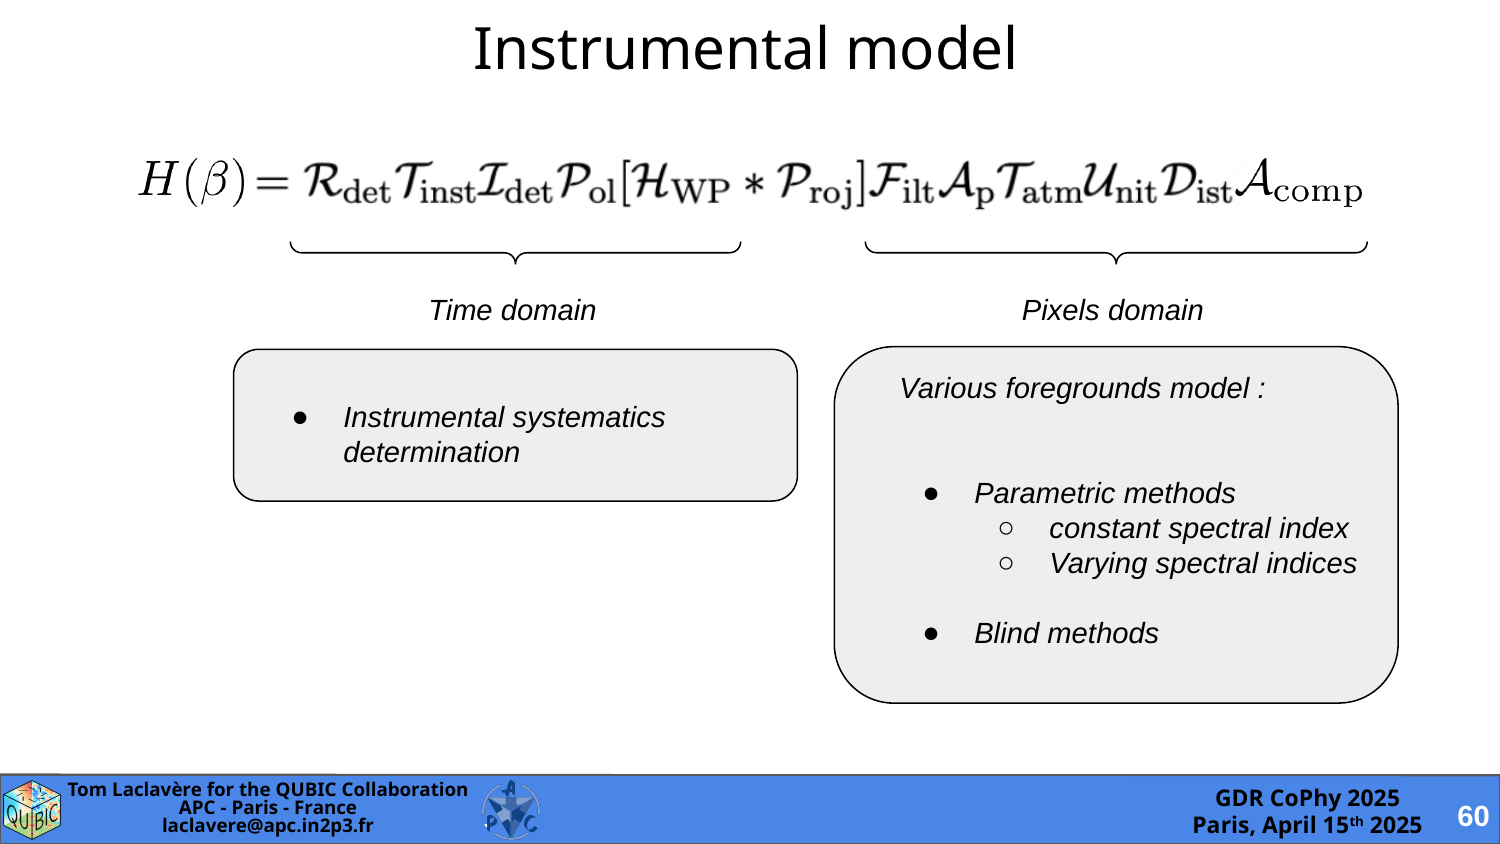

# Instrumental model
Time domain
Pixels domain
Various foregrounds model :
Parametric methods
constant spectral index
Varying spectral indices
Blind methods
Instrumental systematics determination